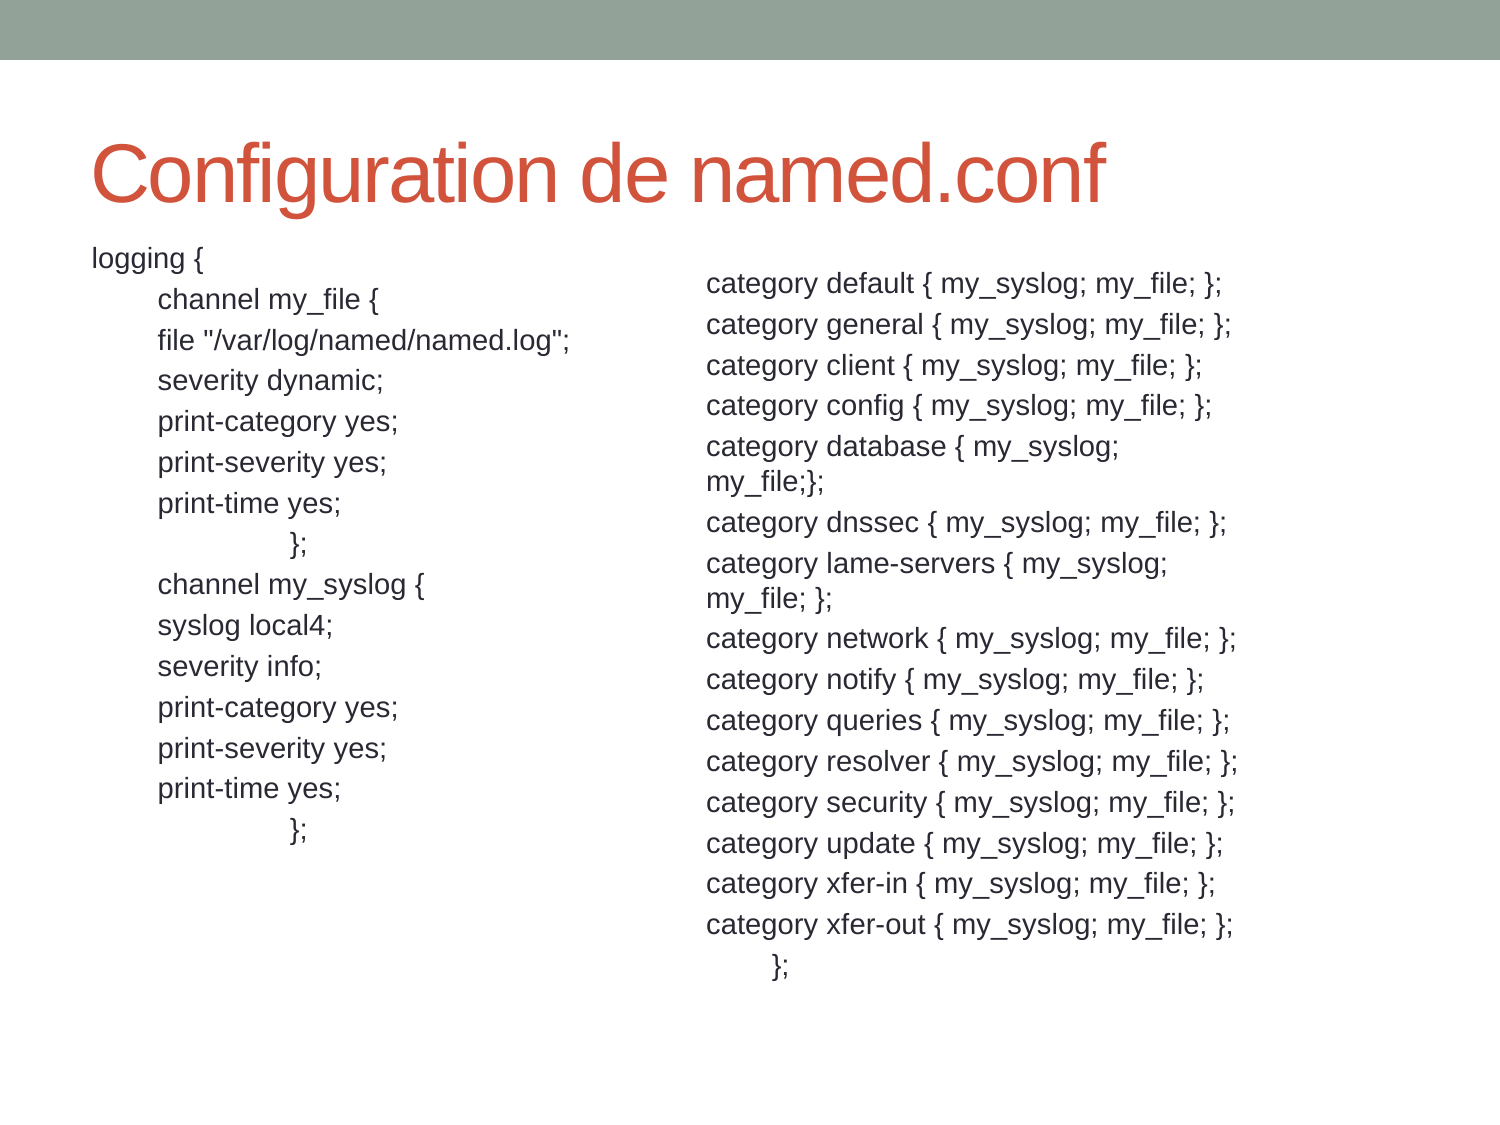

# Configuration de named.conf
logging {
 channel my_file {
 file "/var/log/named/named.log";
 severity dynamic;
 print-category yes;
 print-severity yes;
 print-time yes;
 };
 channel my_syslog {
 syslog local4;
 severity info;
 print-category yes;
 print-severity yes;
 print-time yes;
 };
category default { my_syslog; my_file; };
category general { my_syslog; my_file; };
category client { my_syslog; my_file; };
category config { my_syslog; my_file; };
category database { my_syslog; my_file;};
category dnssec { my_syslog; my_file; };
category lame-servers { my_syslog; my_file; };
category network { my_syslog; my_file; };
category notify { my_syslog; my_file; };
category queries { my_syslog; my_file; };
category resolver { my_syslog; my_file; };
category security { my_syslog; my_file; };
category update { my_syslog; my_file; };
category xfer-in { my_syslog; my_file; };
category xfer-out { my_syslog; my_file; };
 };